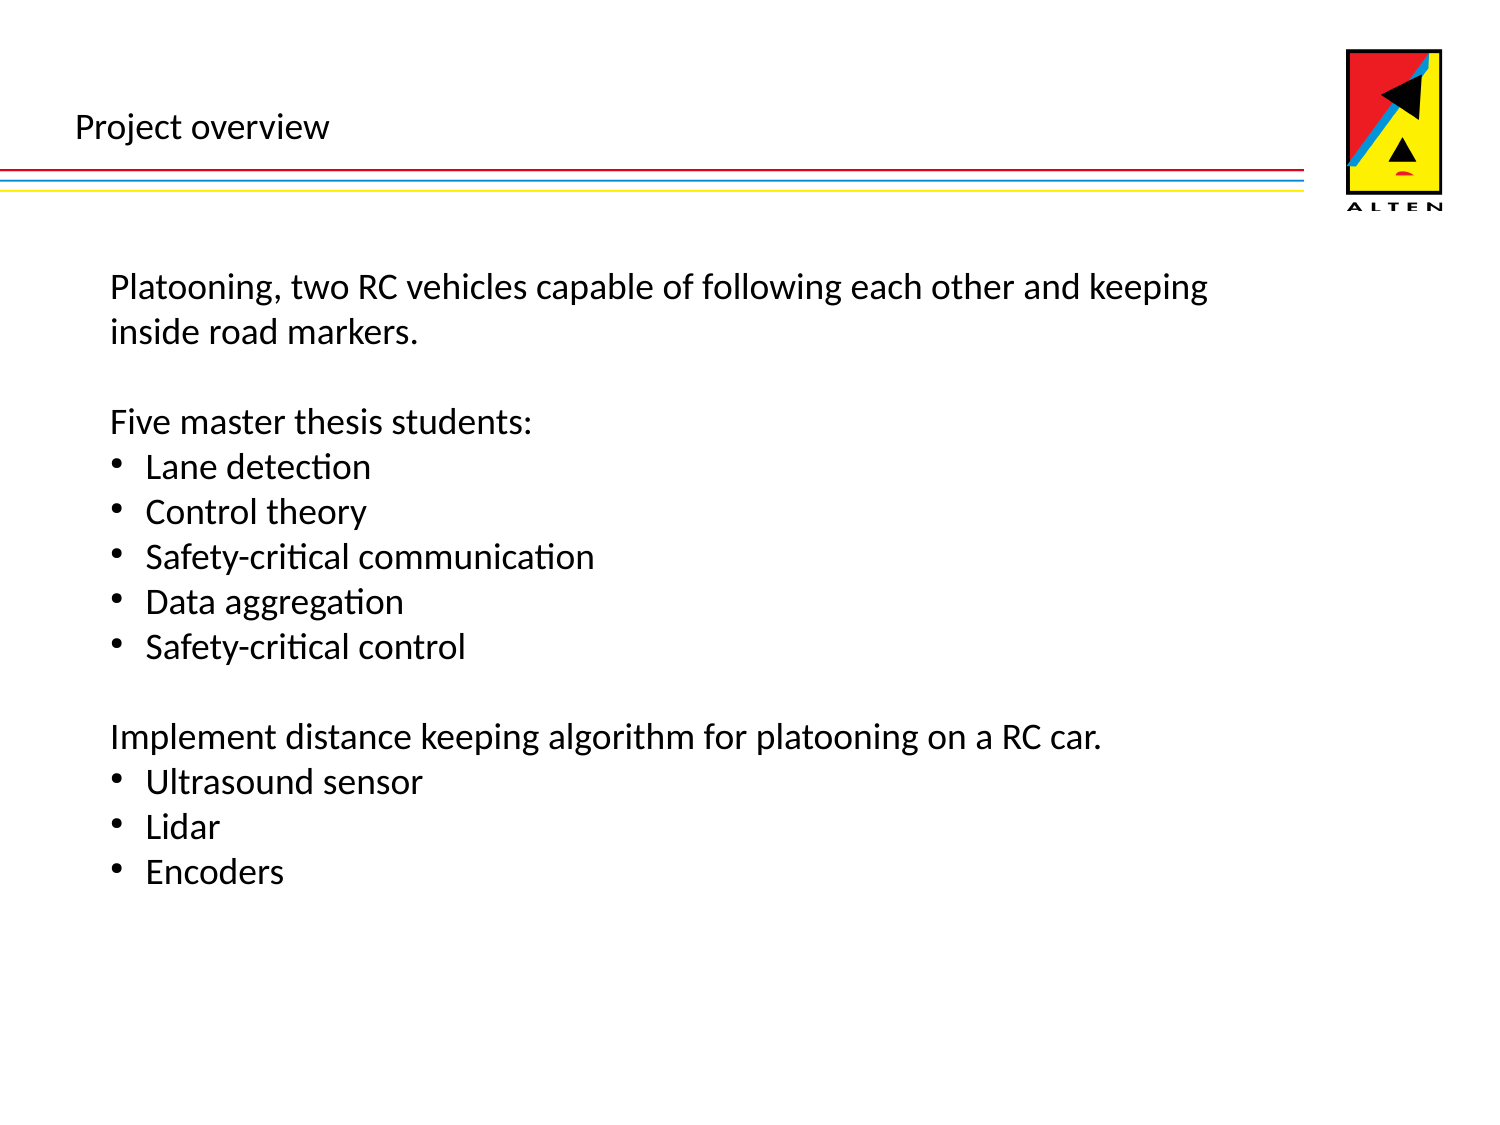

Project overview
Platooning, two RC vehicles capable of following each other and keeping inside road markers.
Five master thesis students:
Lane detection
Control theory
Safety-critical communication
Data aggregation
Safety-critical control
Implement distance keeping algorithm for platooning on a RC car.
Ultrasound sensor
Lidar
Encoders